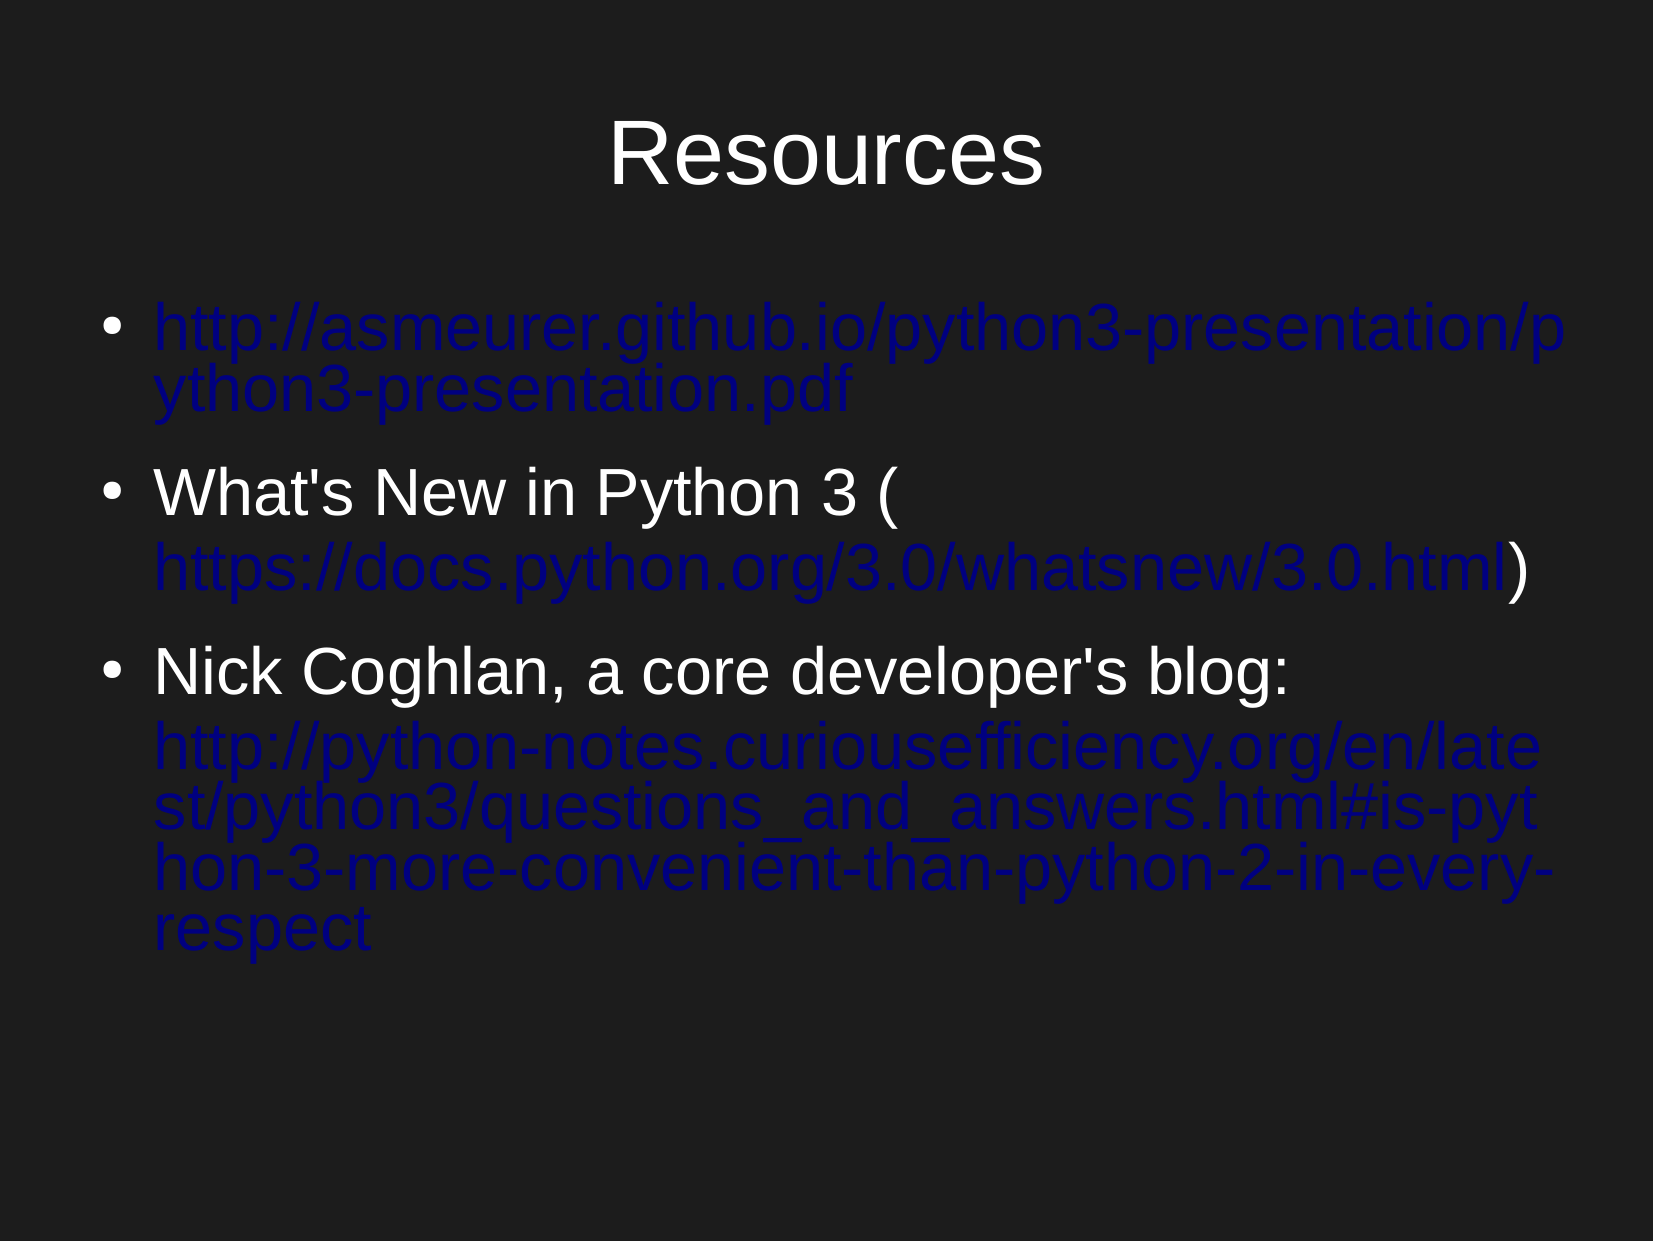

# Resources
http://asmeurer.github.io/python3-presentation/python3-presentation.pdf
What's New in Python 3 (https://docs.python.org/3.0/whatsnew/3.0.html)
Nick Coghlan, a core developer's blog: http://python-notes.curiousefficiency.org/en/latest/python3/questions_and_answers.html#is-python-3-more-convenient-than-python-2-in-every-respect